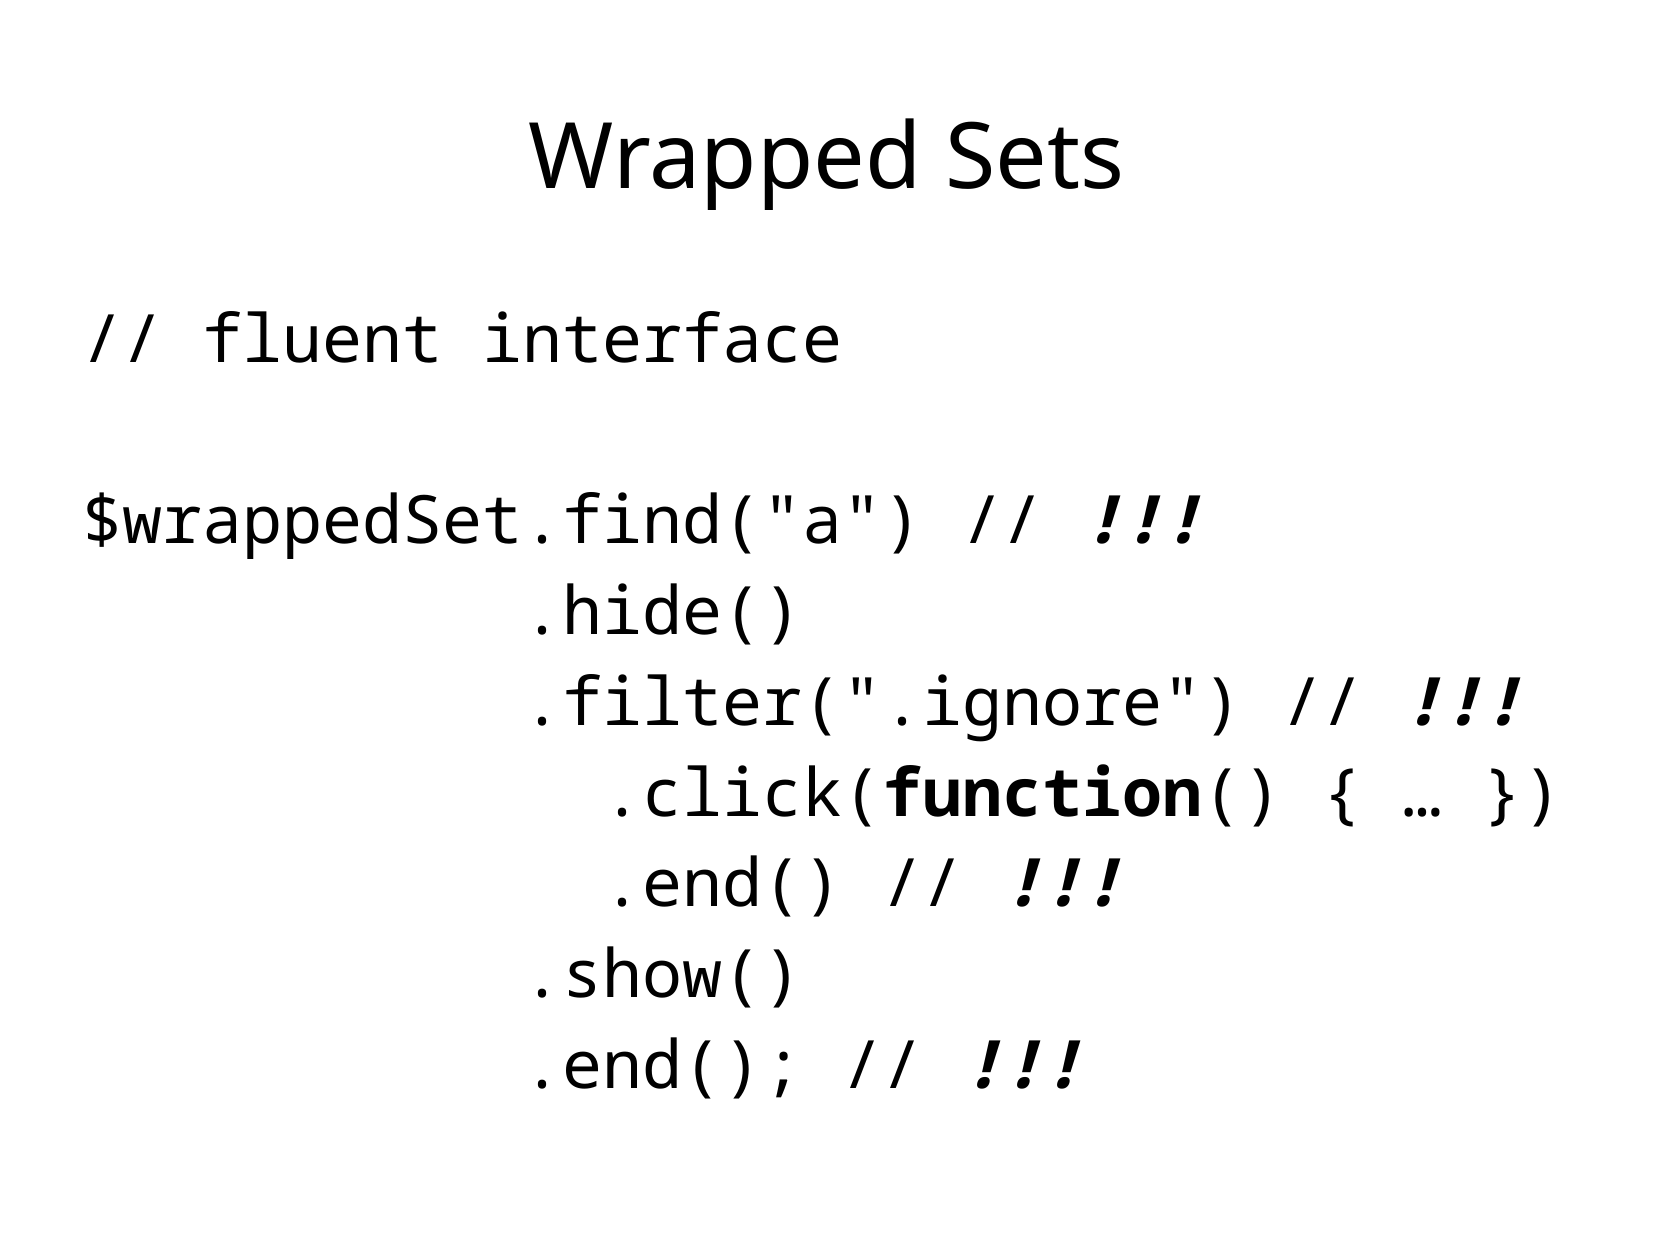

# Wrapped Sets
// fluent interface
$wrappedSet.find("a") // !!!
 .hide()
 .filter(".ignore") // !!!
 .click(function() { … })
 .end() // !!!
 .show()
 .end(); // !!!